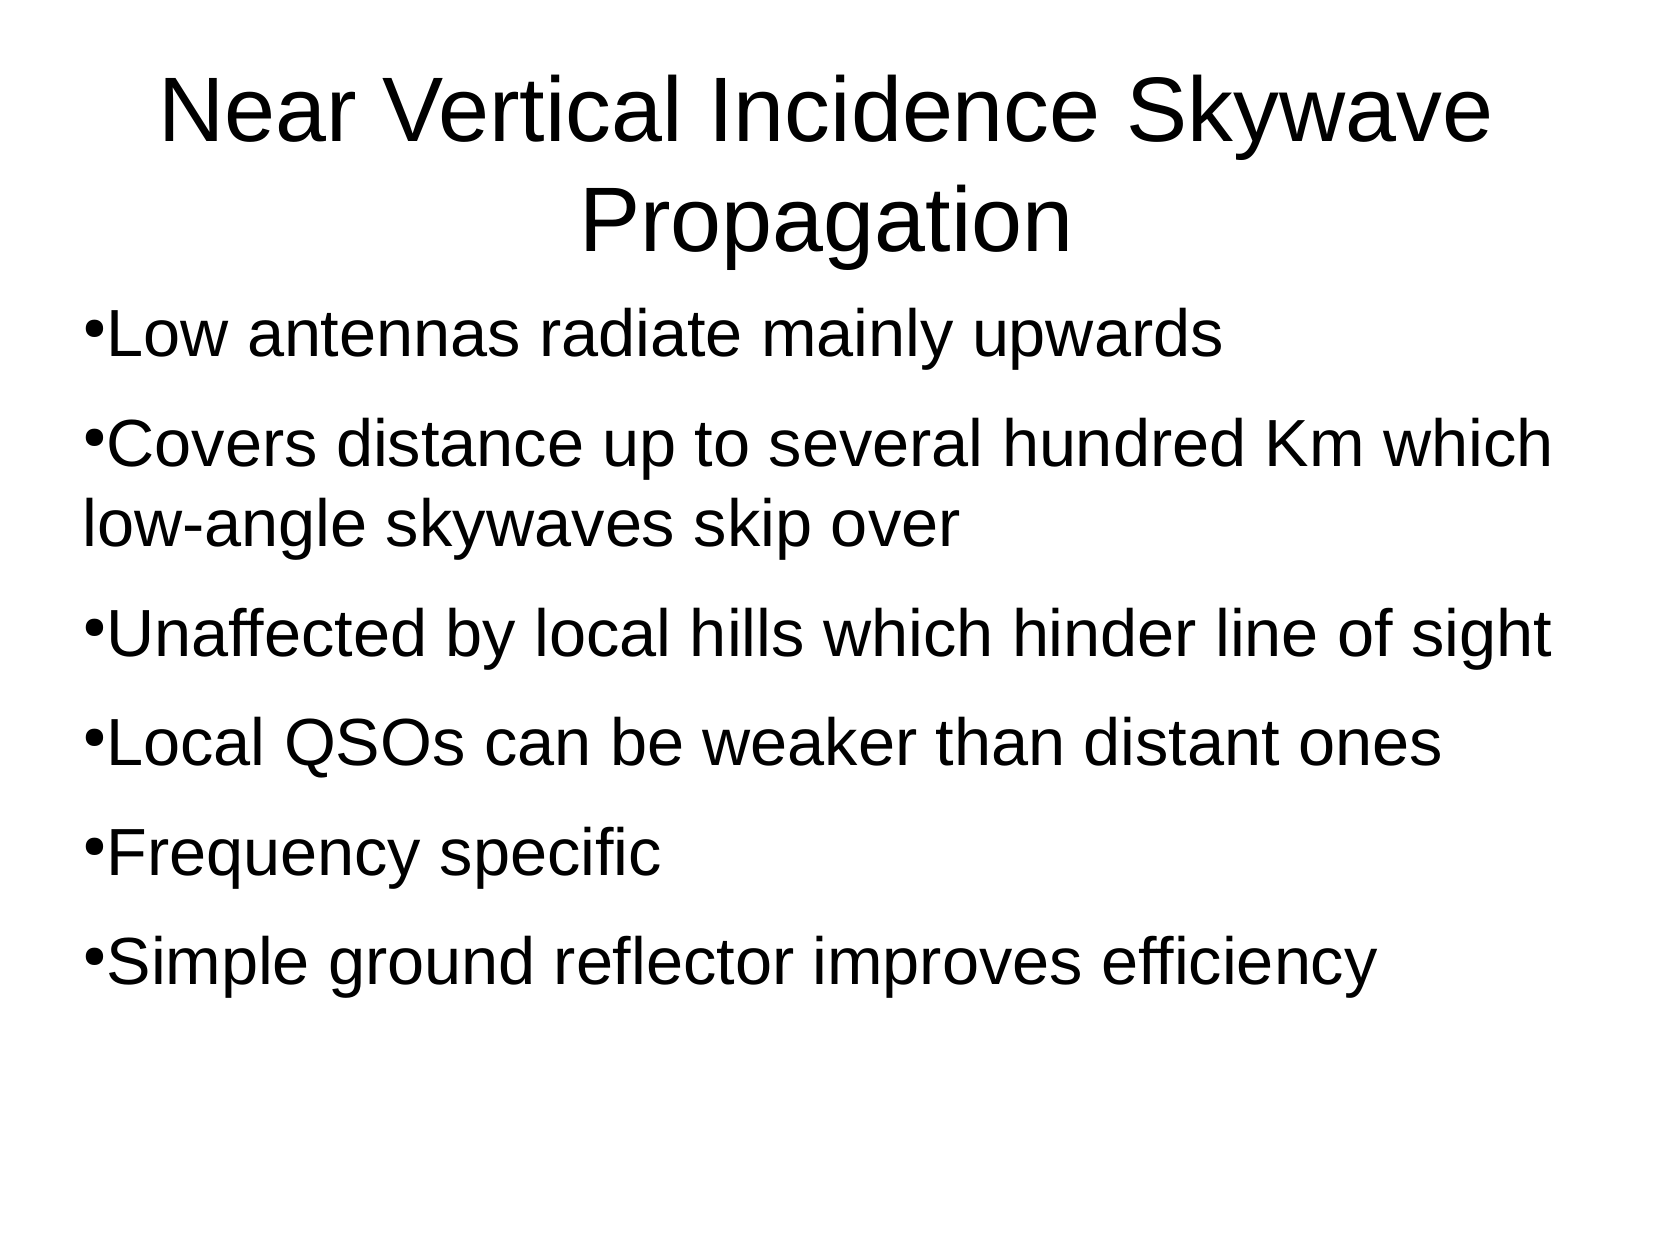

# Near Vertical Incidence Skywave Propagation
Low antennas radiate mainly upwards
Covers distance up to several hundred Km which low-angle skywaves skip over
Unaffected by local hills which hinder line of sight
Local QSOs can be weaker than distant ones
Frequency specific
Simple ground reflector improves efficiency